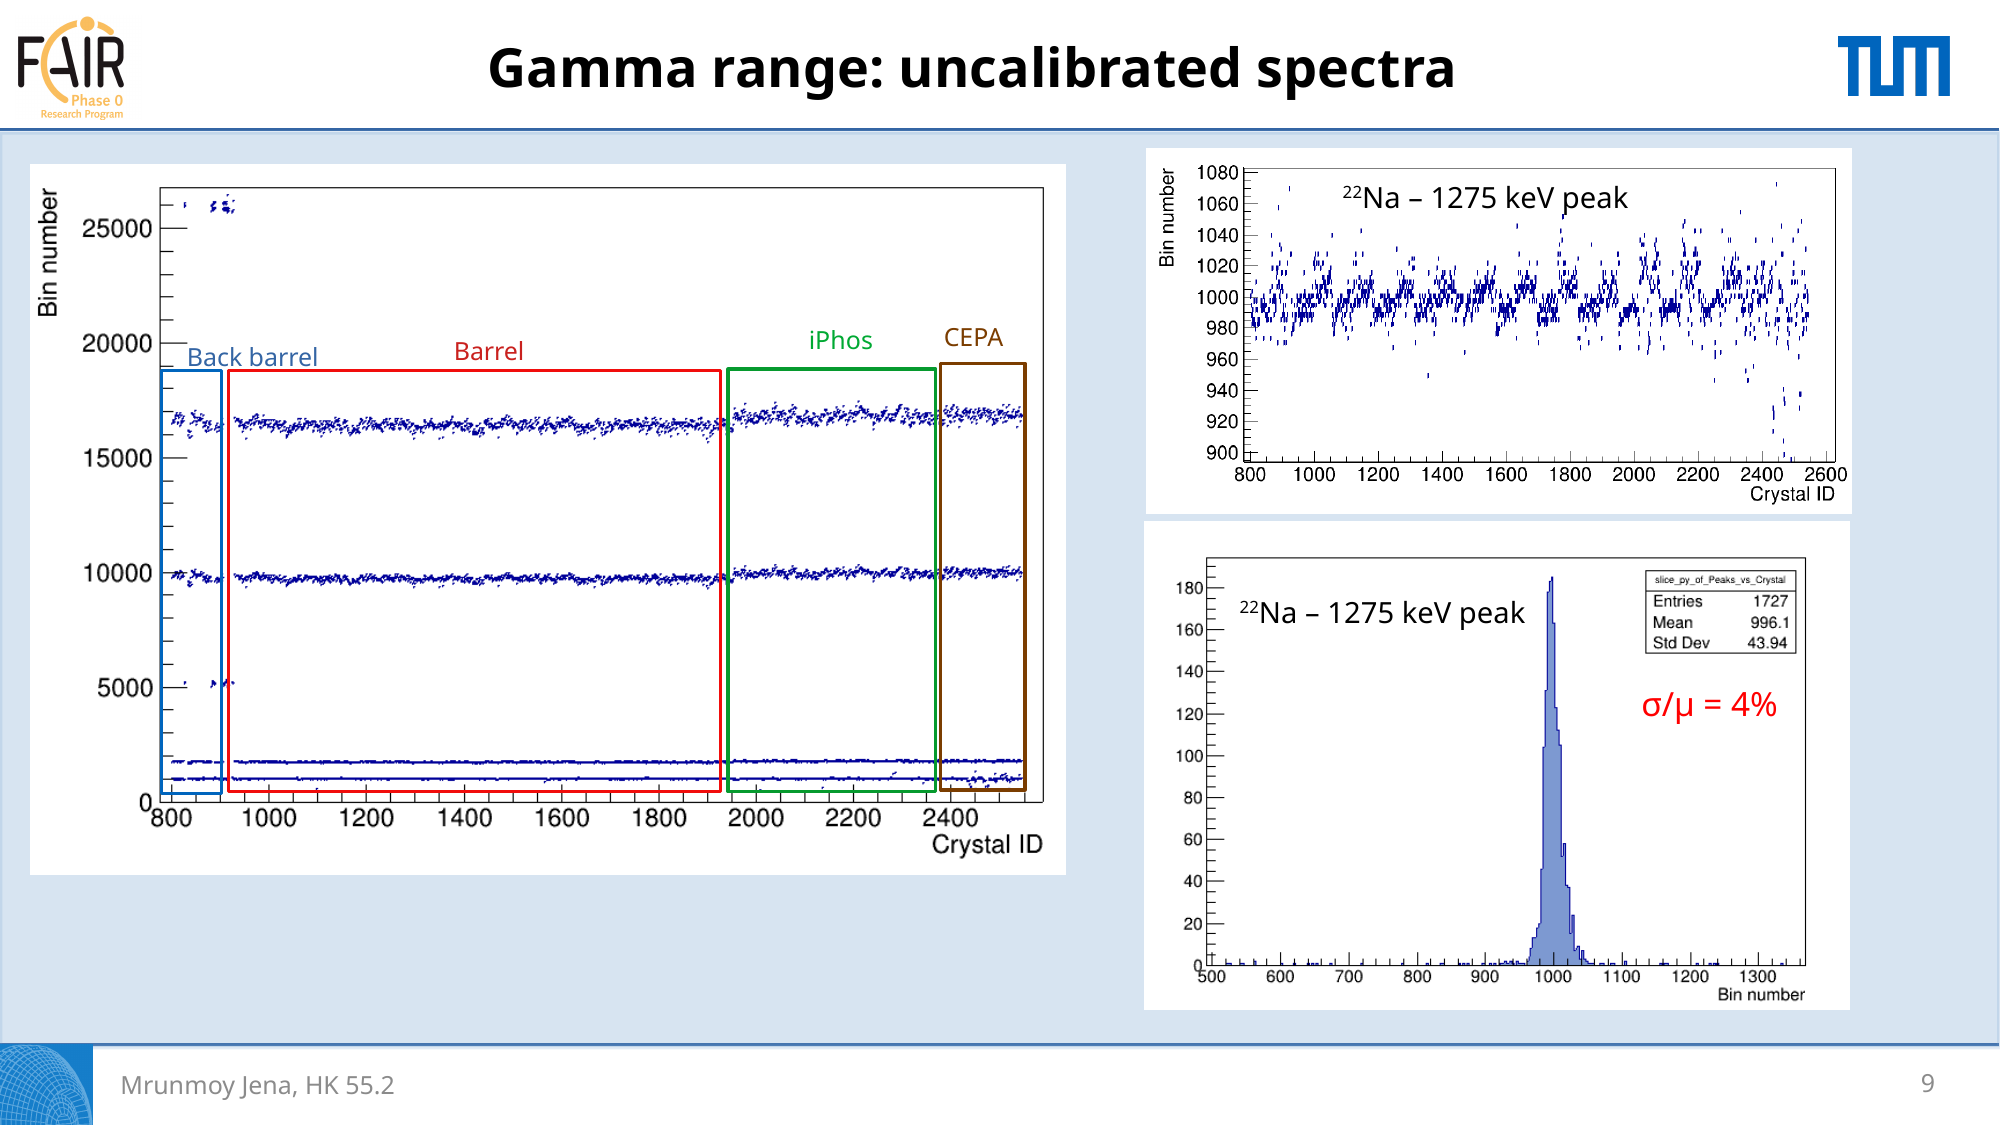

# Gamma range: uncalibrated spectra
22Na – 1275 keV peak
CEPA
iPhos
Barrel
Back barrel
22Na – 1275 keV peak
σ/μ = 4%
9